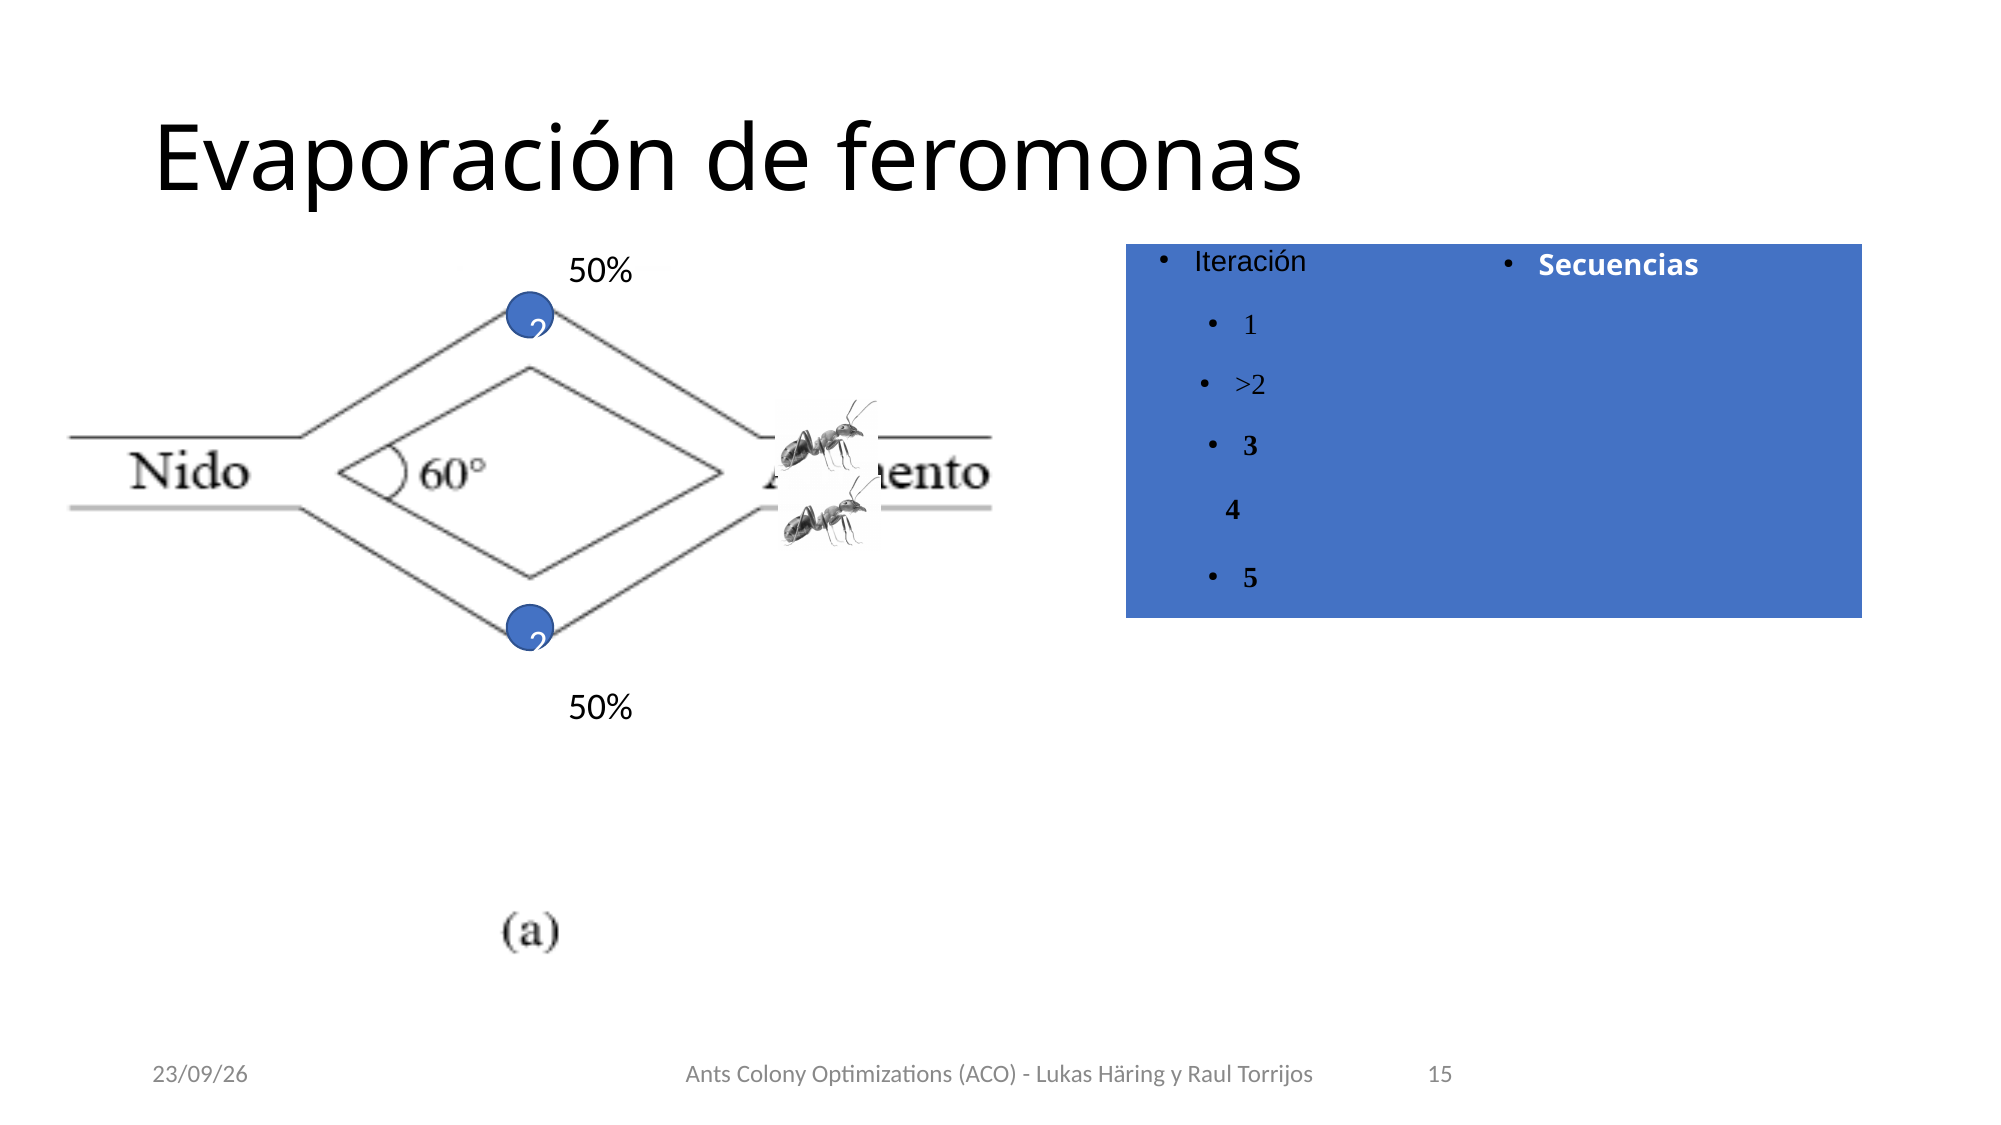

# Evaporación de feromonas
50%
| Iteración | Secuencias |
| --- | --- |
| 1 | |
| >2 | |
| 3 | |
| 4 | |
| 5 | |
2
2
50%
Ants Colony Optimizations (ACO) - Lukas Häring y Raul Torrijos